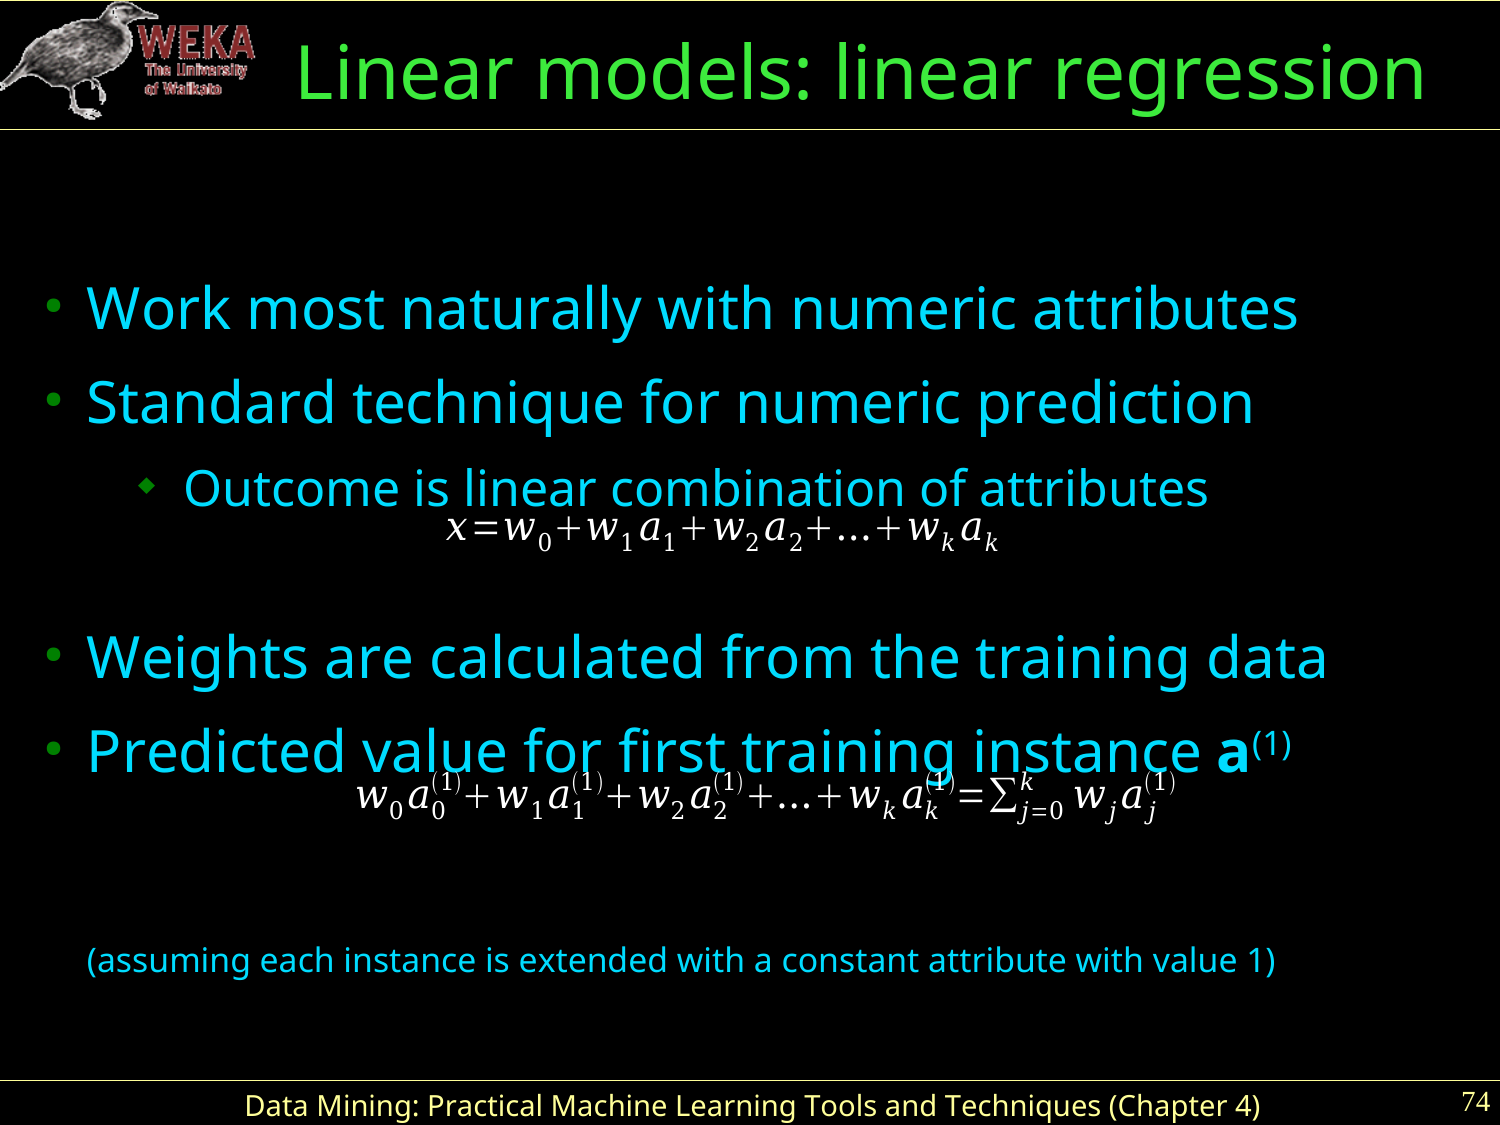

# Linear models: linear regression
Work most naturally with numeric attributes
Standard technique for numeric prediction
Outcome is linear combination of attributes
Weights are calculated from the training data
Predicted value for first training instance a(1)
(assuming each instance is extended with a constant attribute with value 1)
Data Mining: Practical Machine Learning Tools and Techniques (Chapter 4)
74